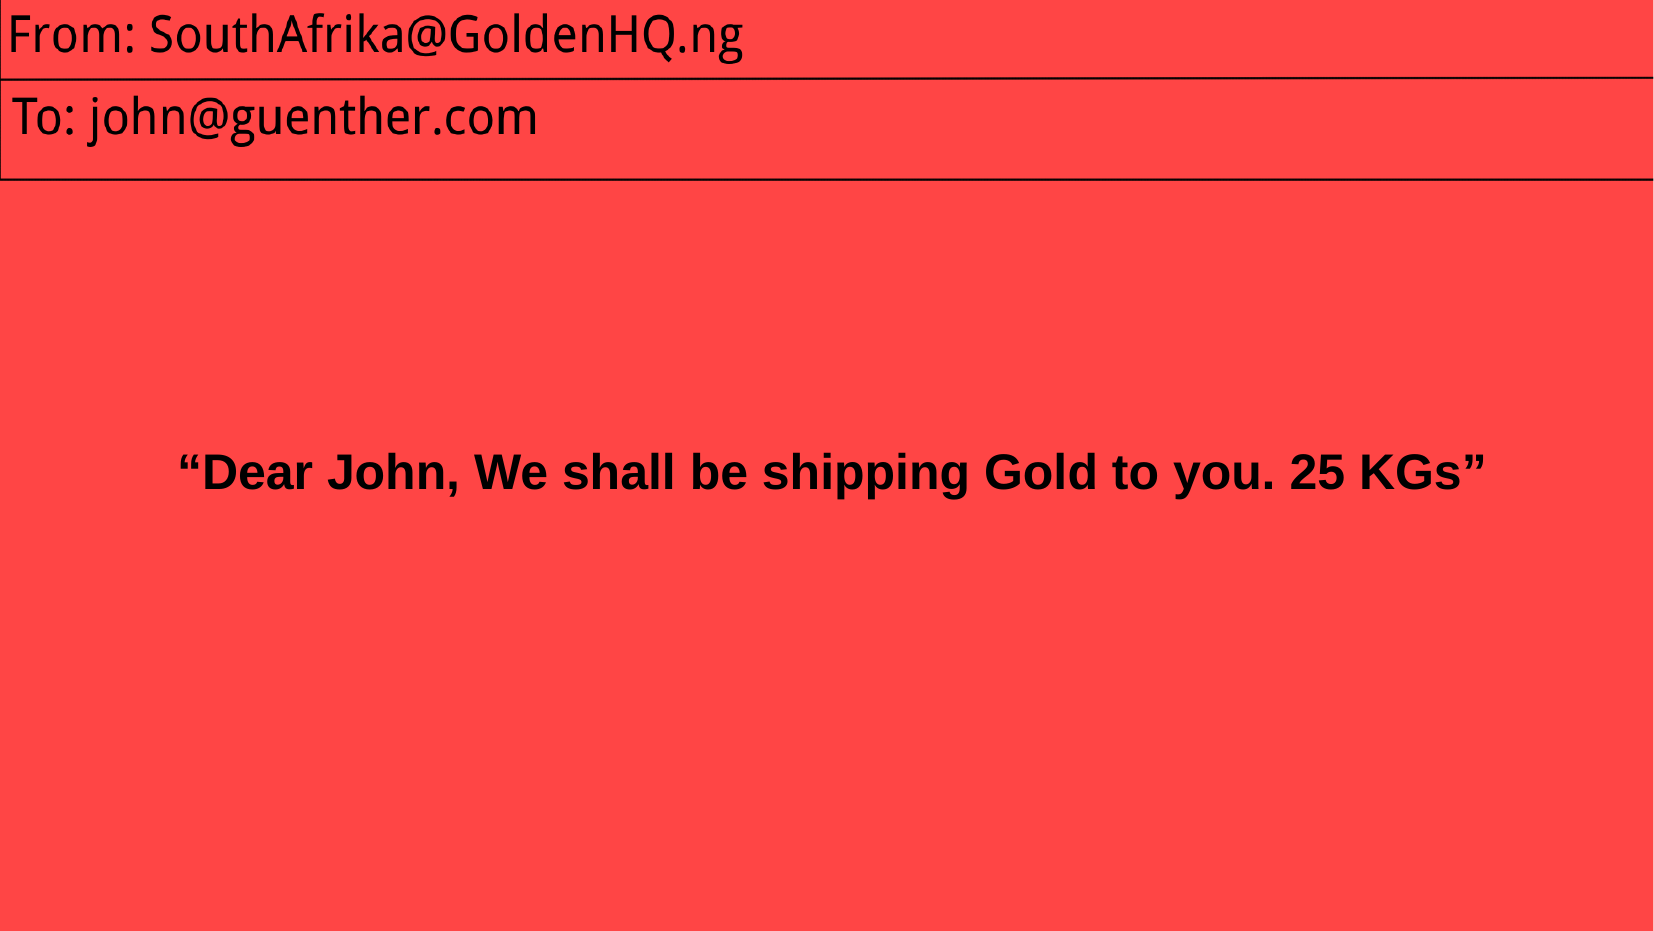

“Dear John, We shall be shipping Gold to you. 25 KGs”
#